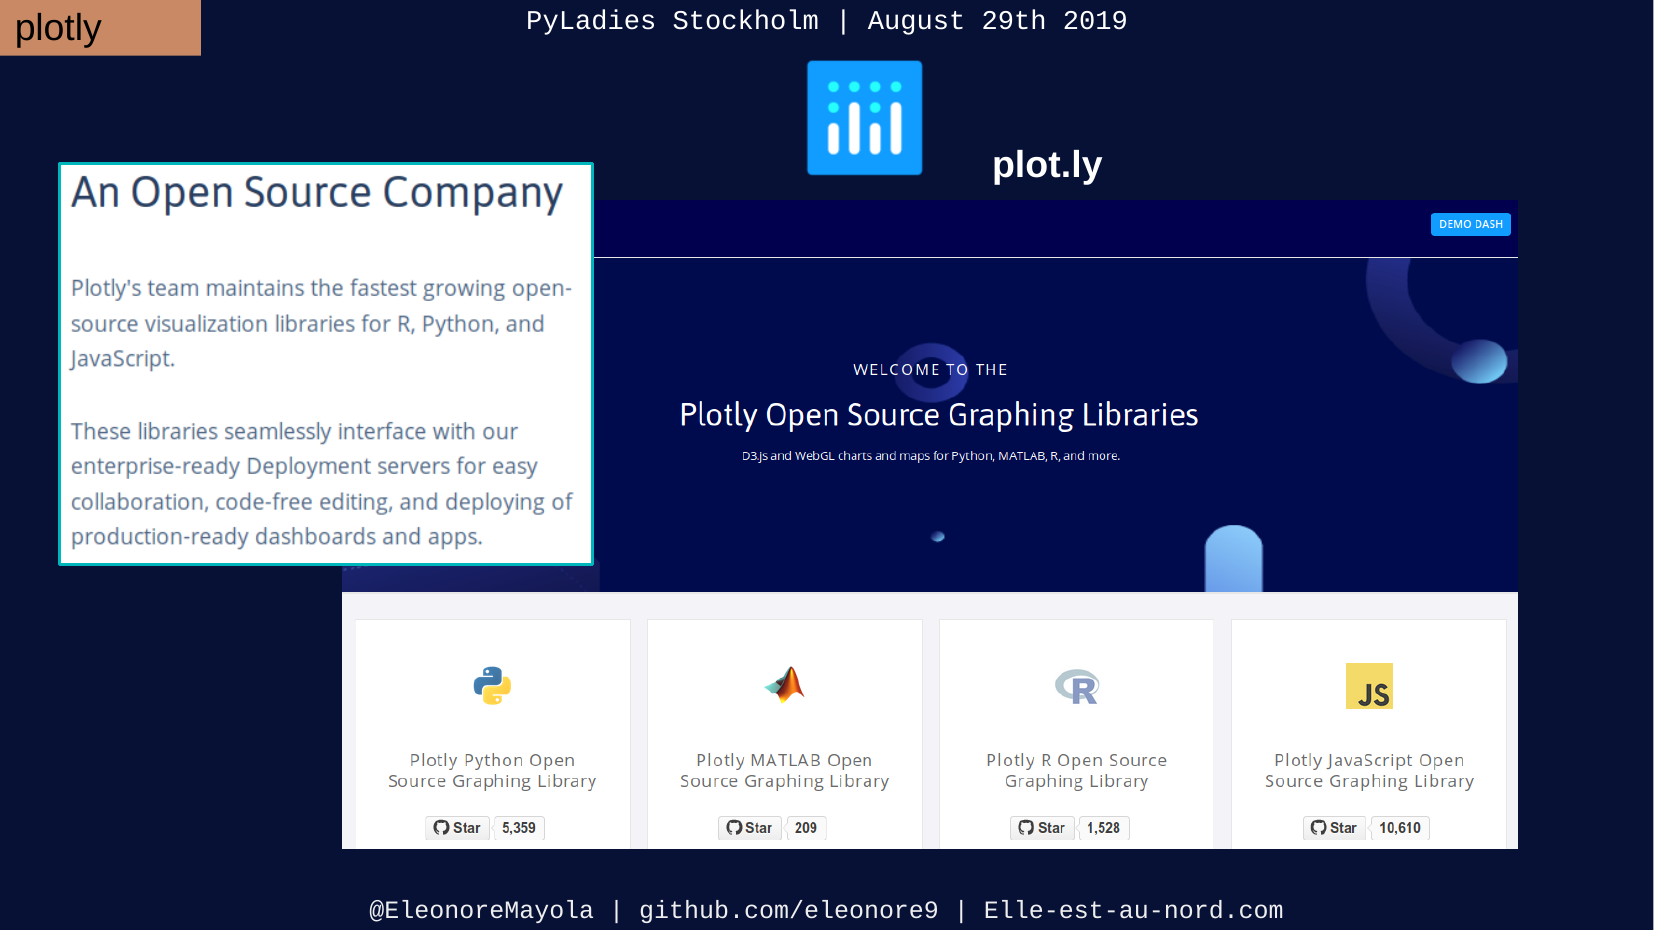

PyLadies Stockholm | August 29th 2019
plotly
plot.ly
@EleonoreMayola | github.com/eleonore9 | Elle-est-au-nord.com